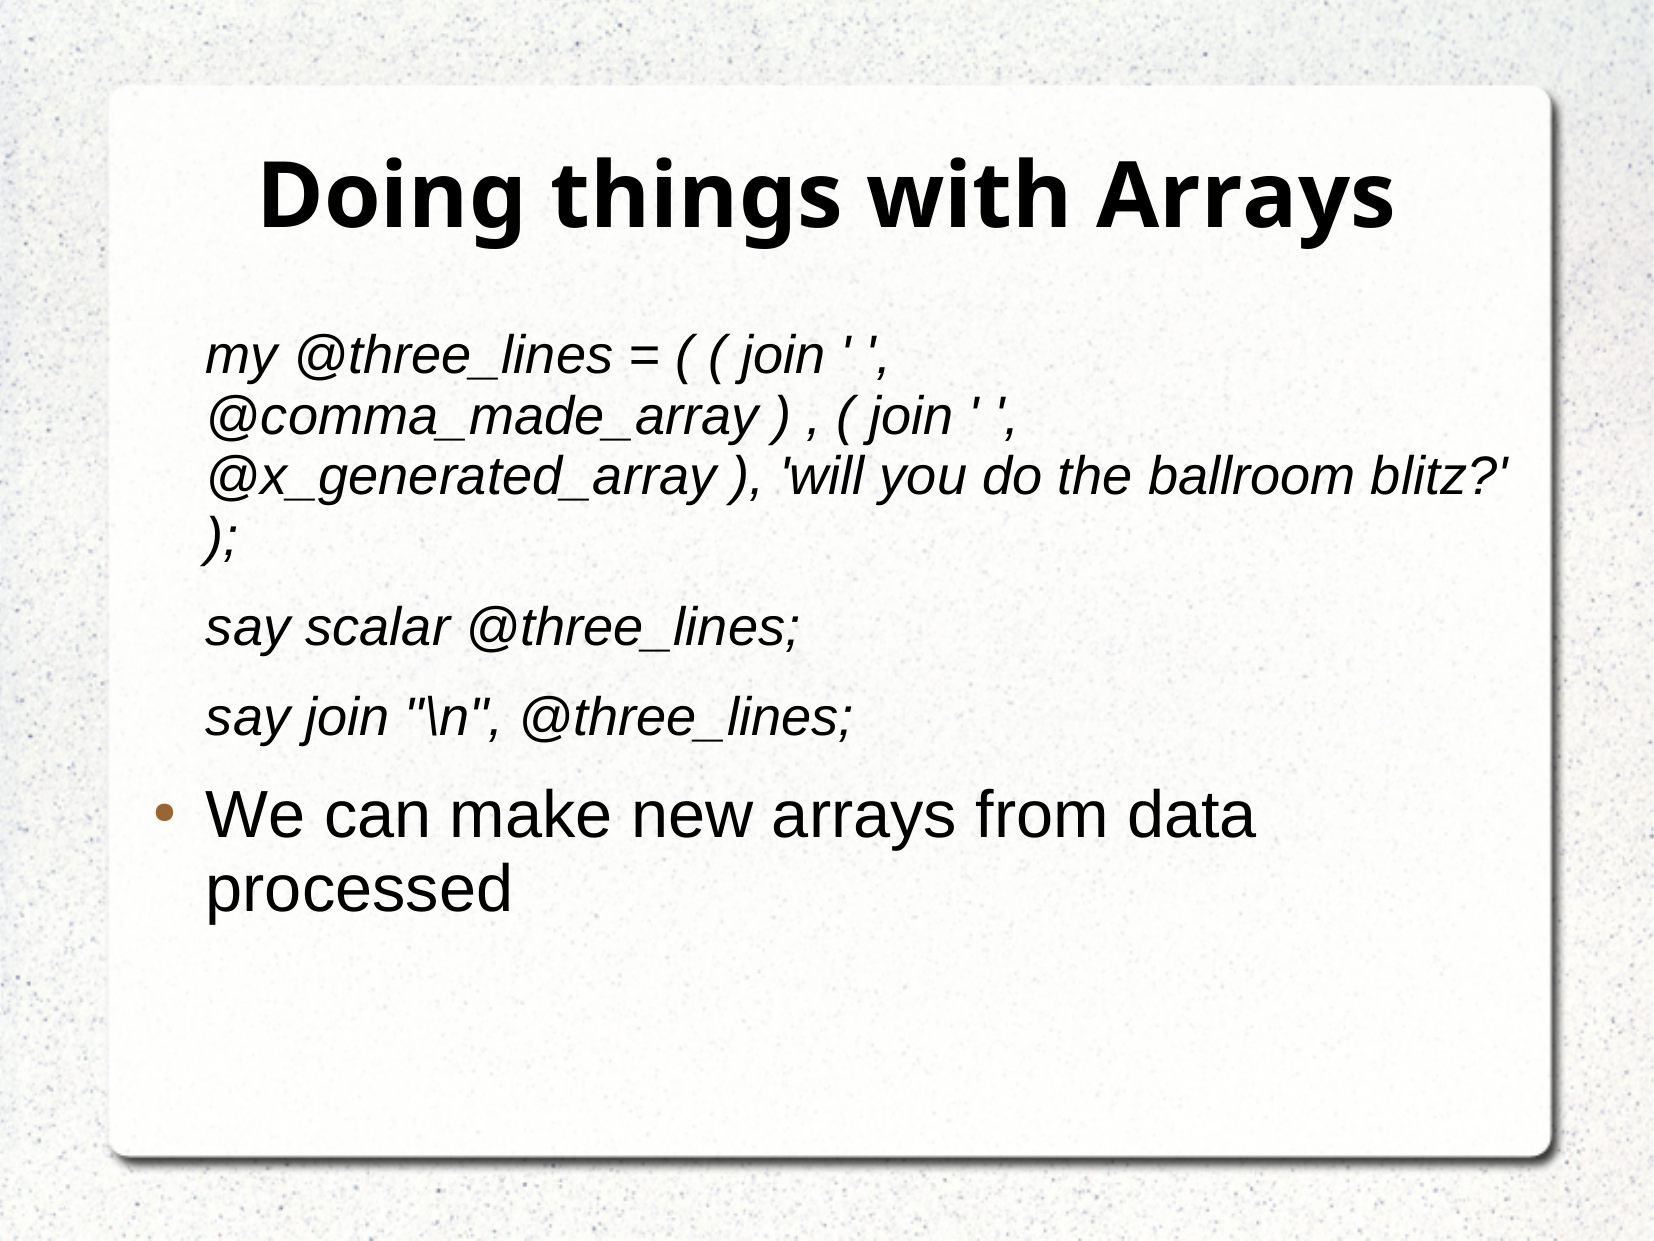

# Doing things with Arrays
my @three_lines = ( ( join ' ', @comma_made_array ) , ( join ' ', @x_generated_array ), 'will you do the ballroom blitz?' );
say scalar @three_lines;
say join "\n", @three_lines;
We can make new arrays from data processed